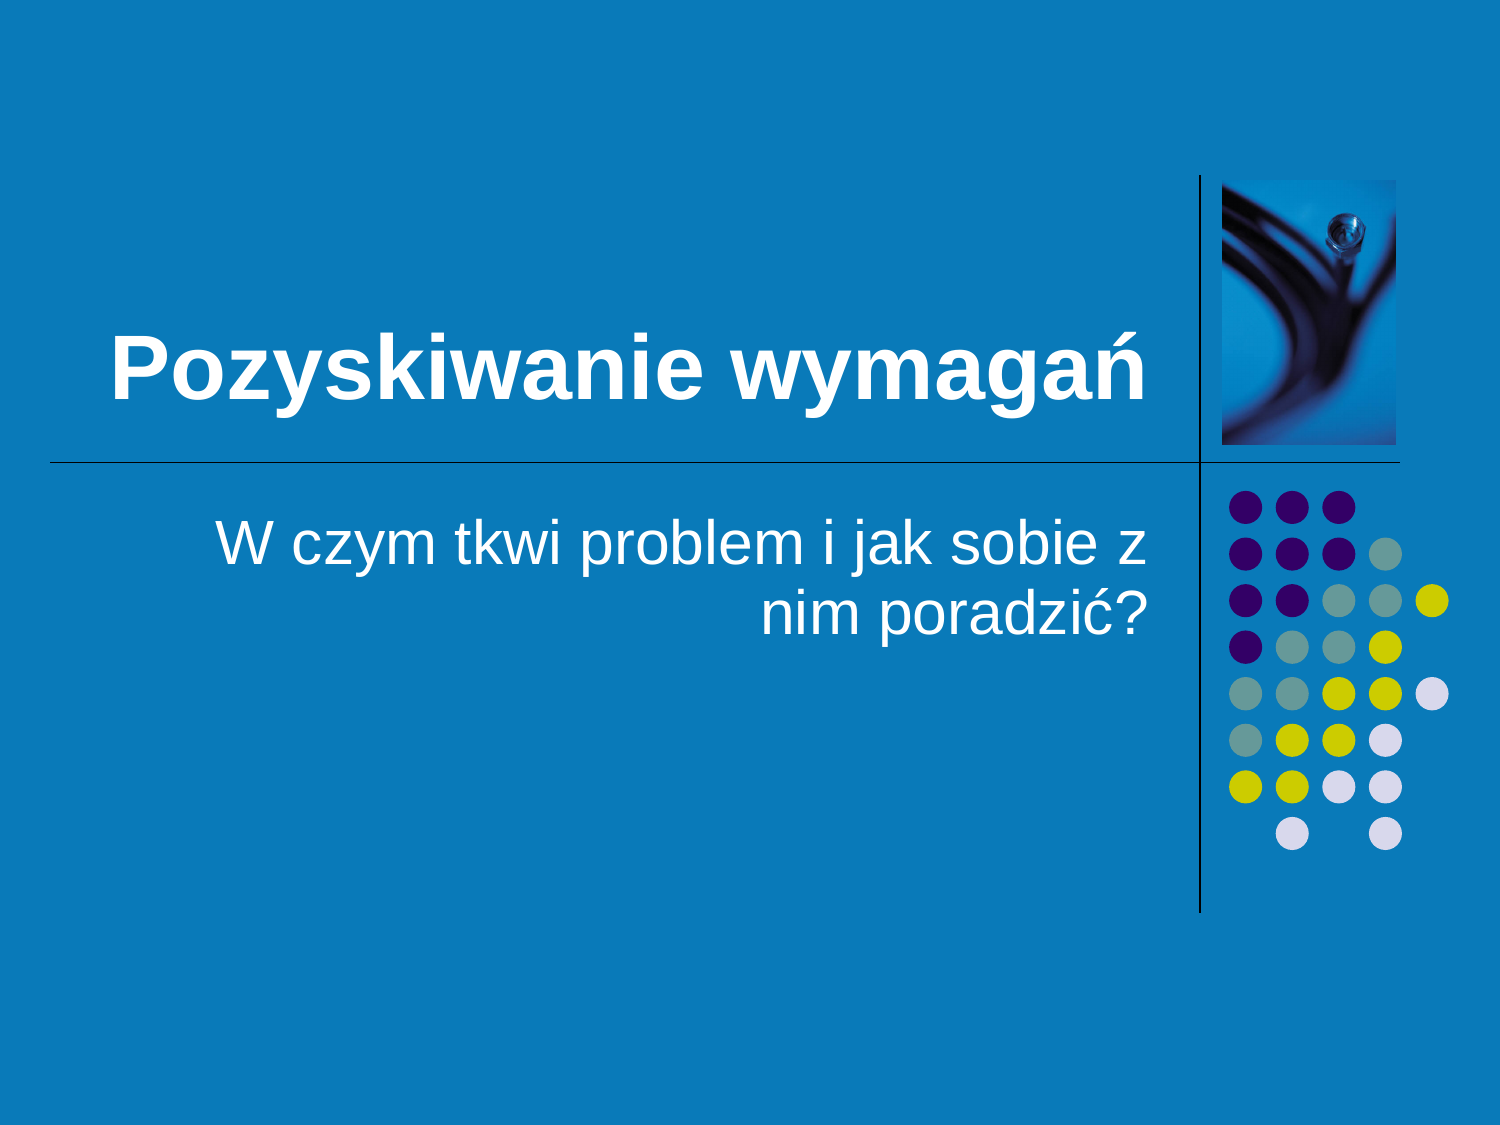

# Pozyskiwanie wymagań
W czym tkwi problem i jak sobie z nim poradzić?